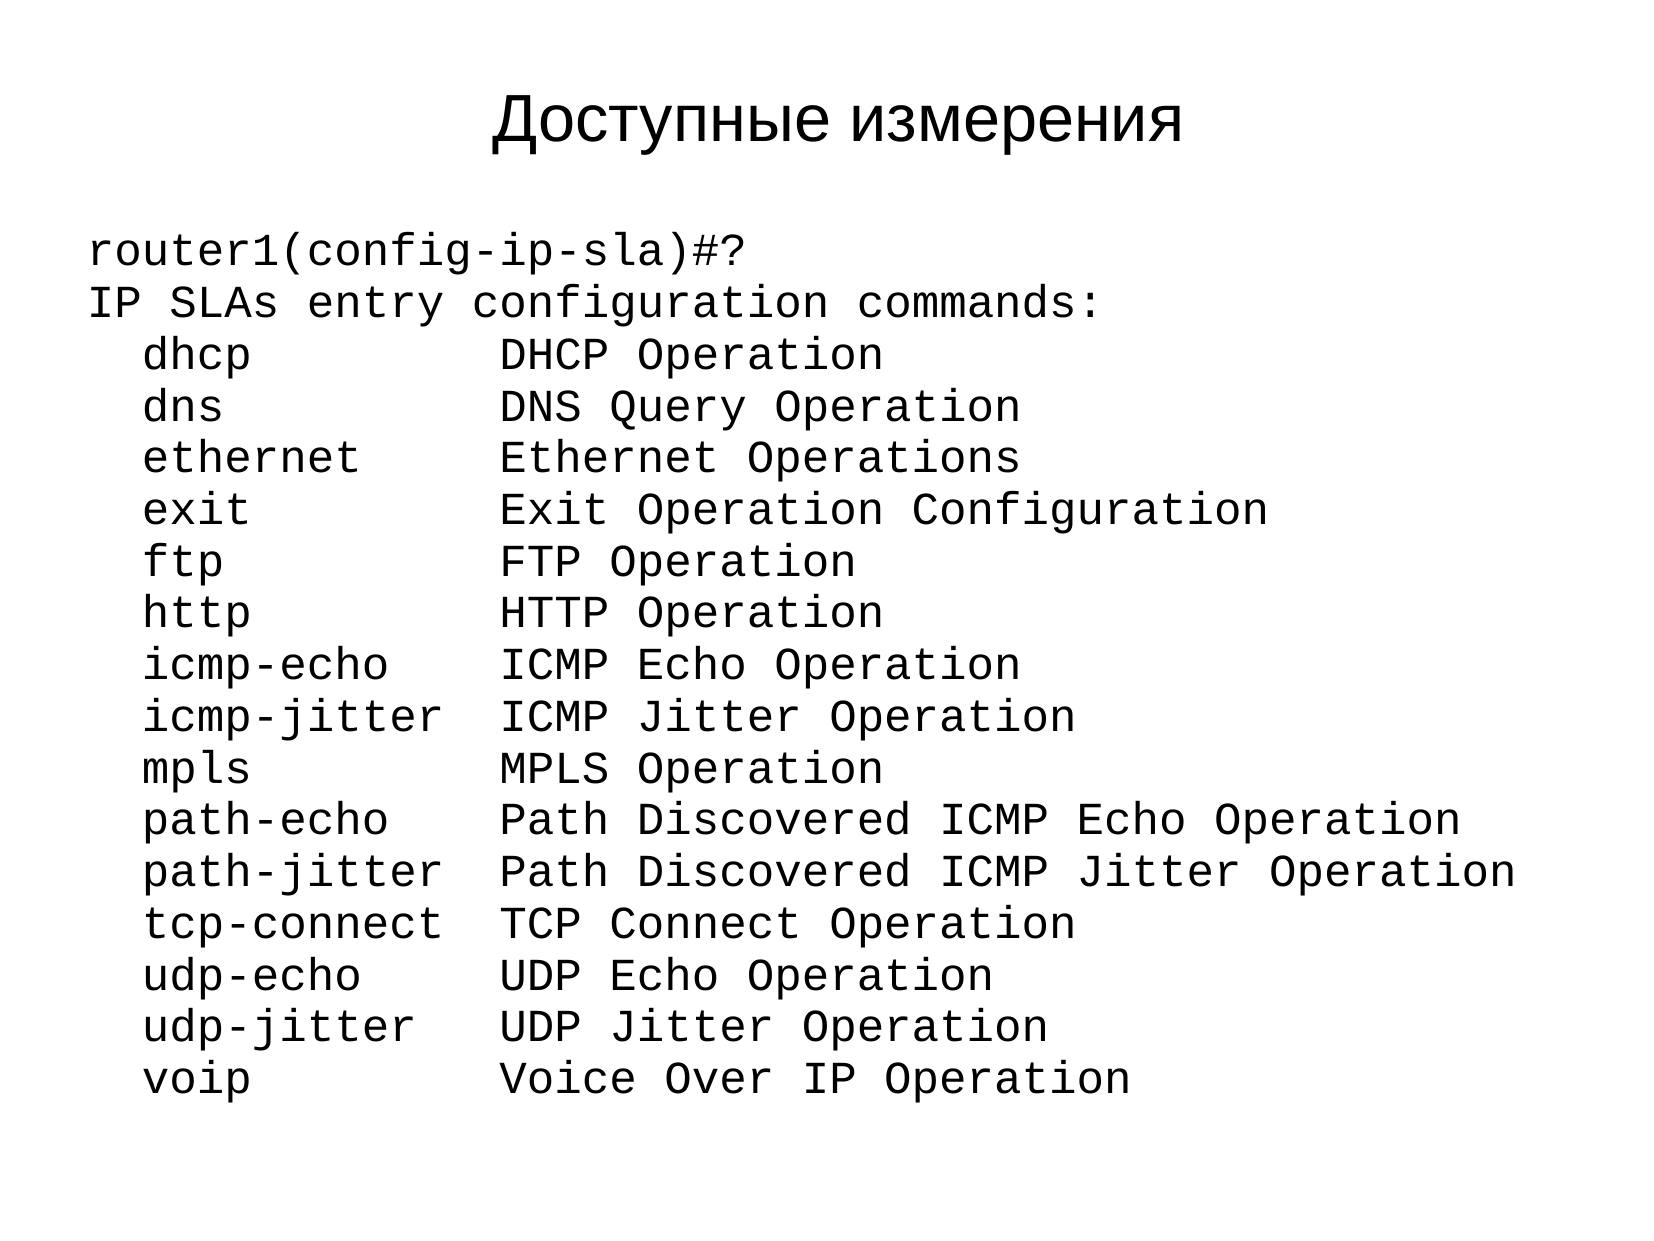

# Доступные измерения
router1(config-ip-sla)#?
IP SLAs entry configuration commands:
 dhcp DHCP Operation
 dns DNS Query Operation
 ethernet Ethernet Operations
 exit Exit Operation Configuration
 ftp FTP Operation
 http HTTP Operation
 icmp-echo ICMP Echo Operation
 icmp-jitter ICMP Jitter Operation
 mpls MPLS Operation
 path-echo Path Discovered ICMP Echo Operation
 path-jitter Path Discovered ICMP Jitter Operation
 tcp-connect TCP Connect Operation
 udp-echo UDP Echo Operation
 udp-jitter UDP Jitter Operation
 voip Voice Over IP Operation